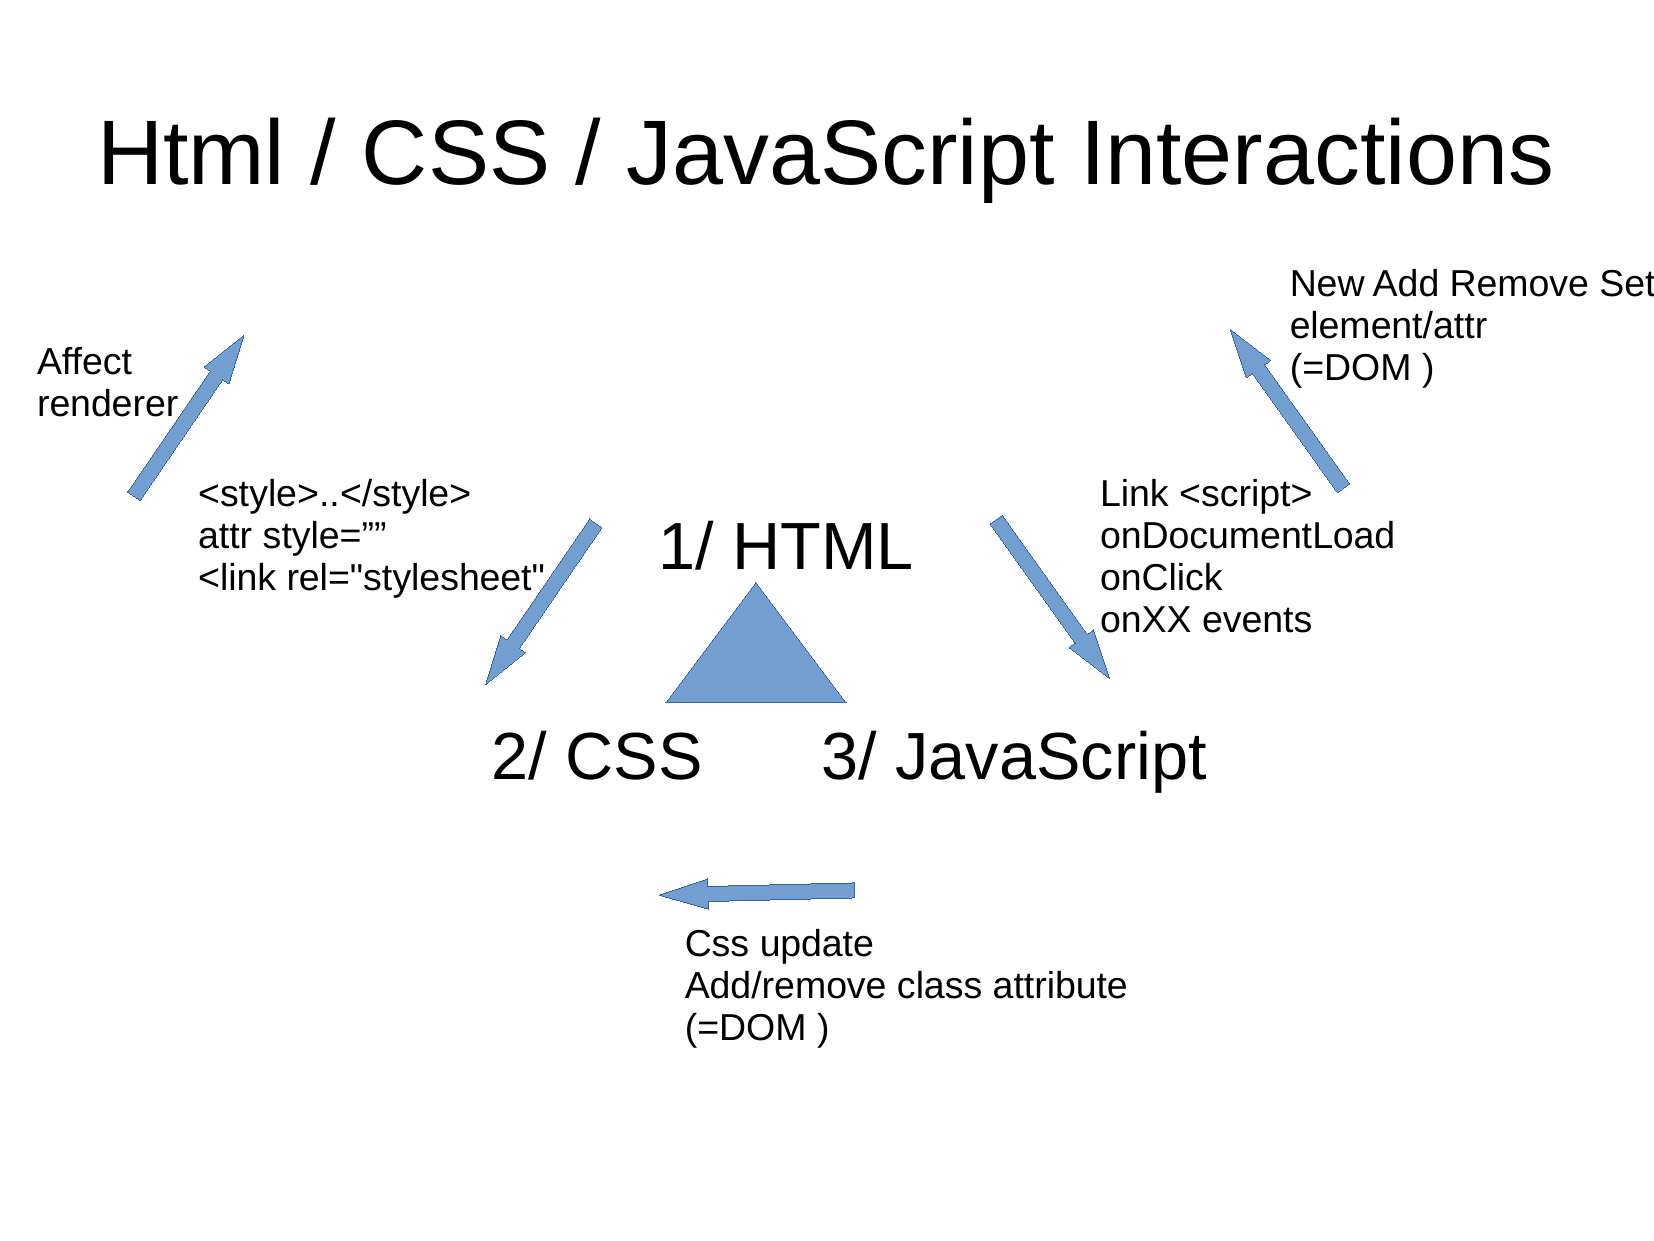

# Html / CSS / JavaScript Interactions
New Add Remove Set
element/attr
(=DOM )
Affect
renderer
<style>..</style>
attr style=””
<link rel="stylesheet"
Link <script>
onDocumentLoad
onClick
onXX events
1/ HTML
2/ CSS
3/ JavaScript
Css update
Add/remove class attribute
(=DOM )